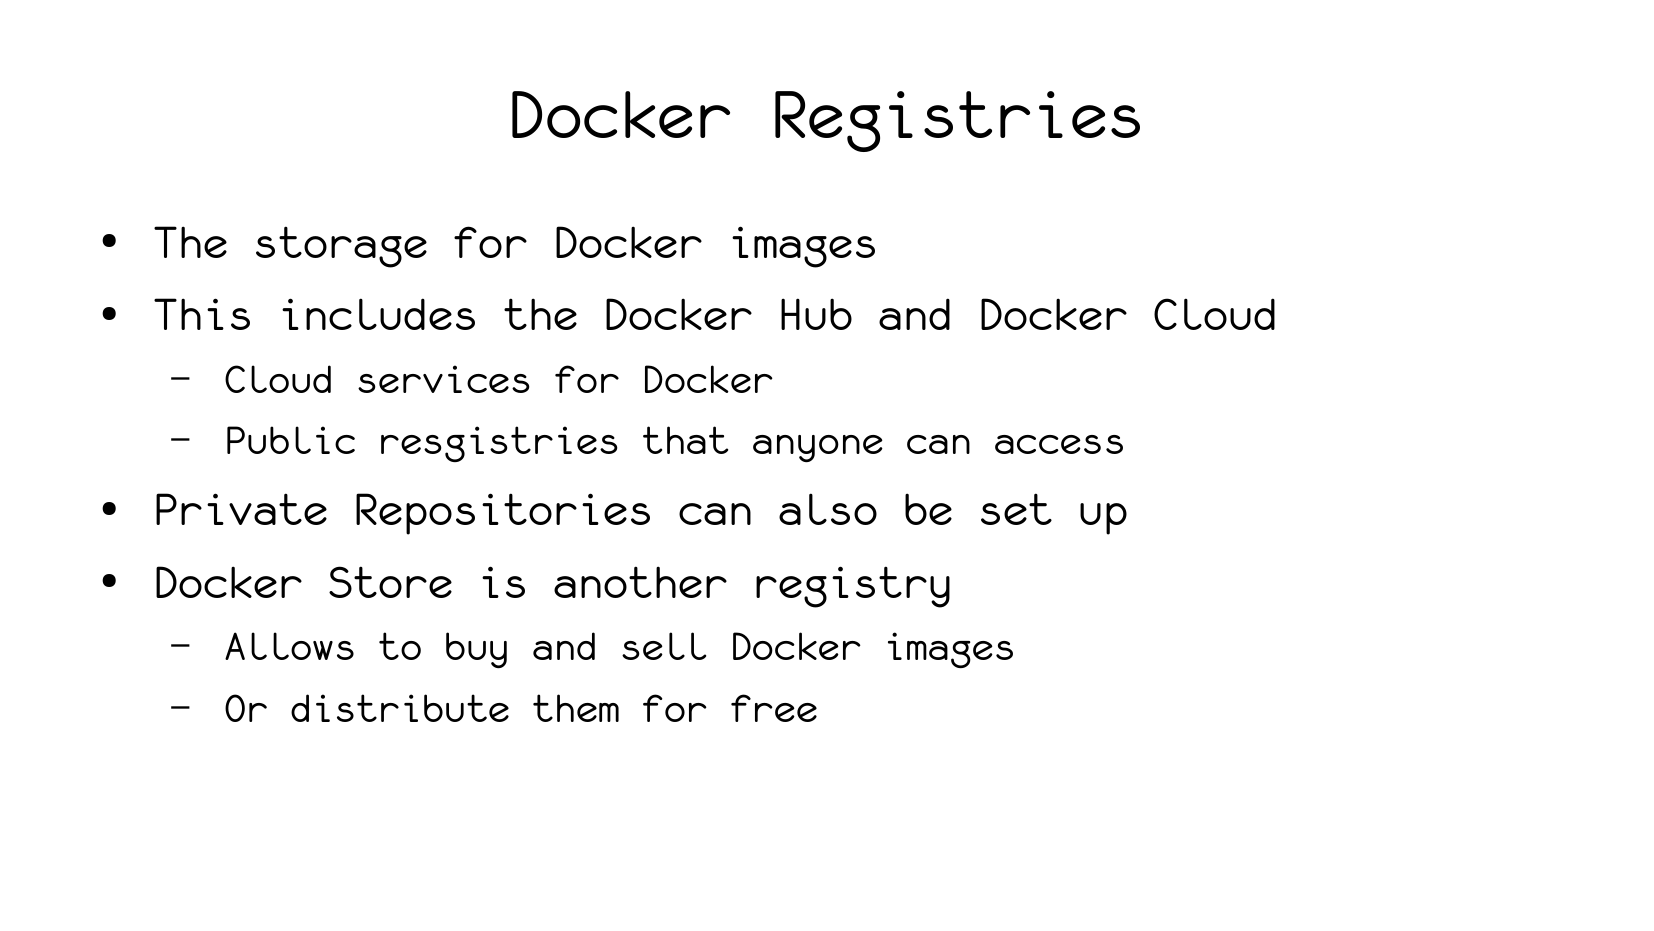

# Docker Registries
The storage for Docker images
This includes the Docker Hub and Docker Cloud
Cloud services for Docker
Public resgistries that anyone can access
Private Repositories can also be set up
Docker Store is another registry
Allows to buy and sell Docker images
Or distribute them for free